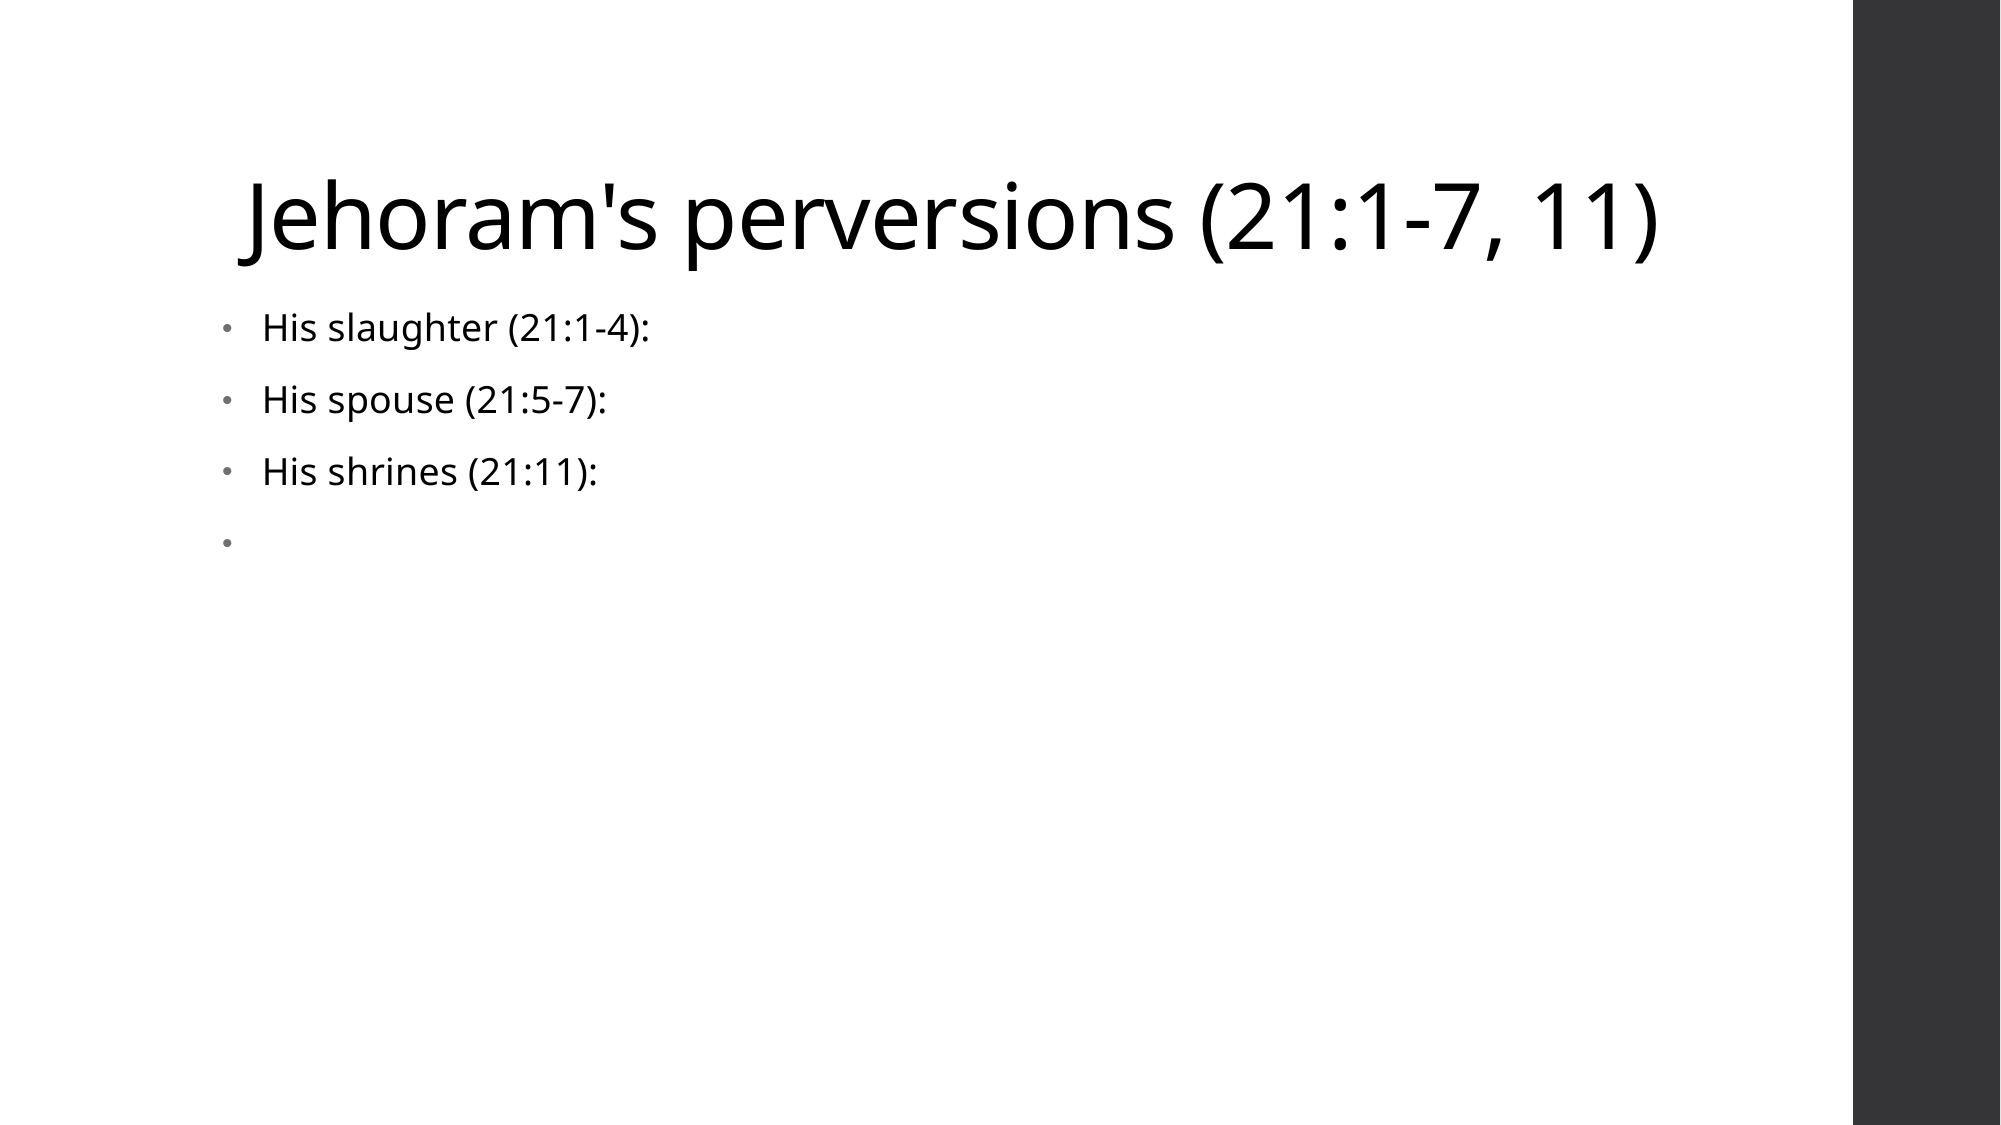

# Jehoram's perversions (21:1-7, 11)
 His slaughter (21:1-4):
 His spouse (21:5-7):
 His shrines (21:11):